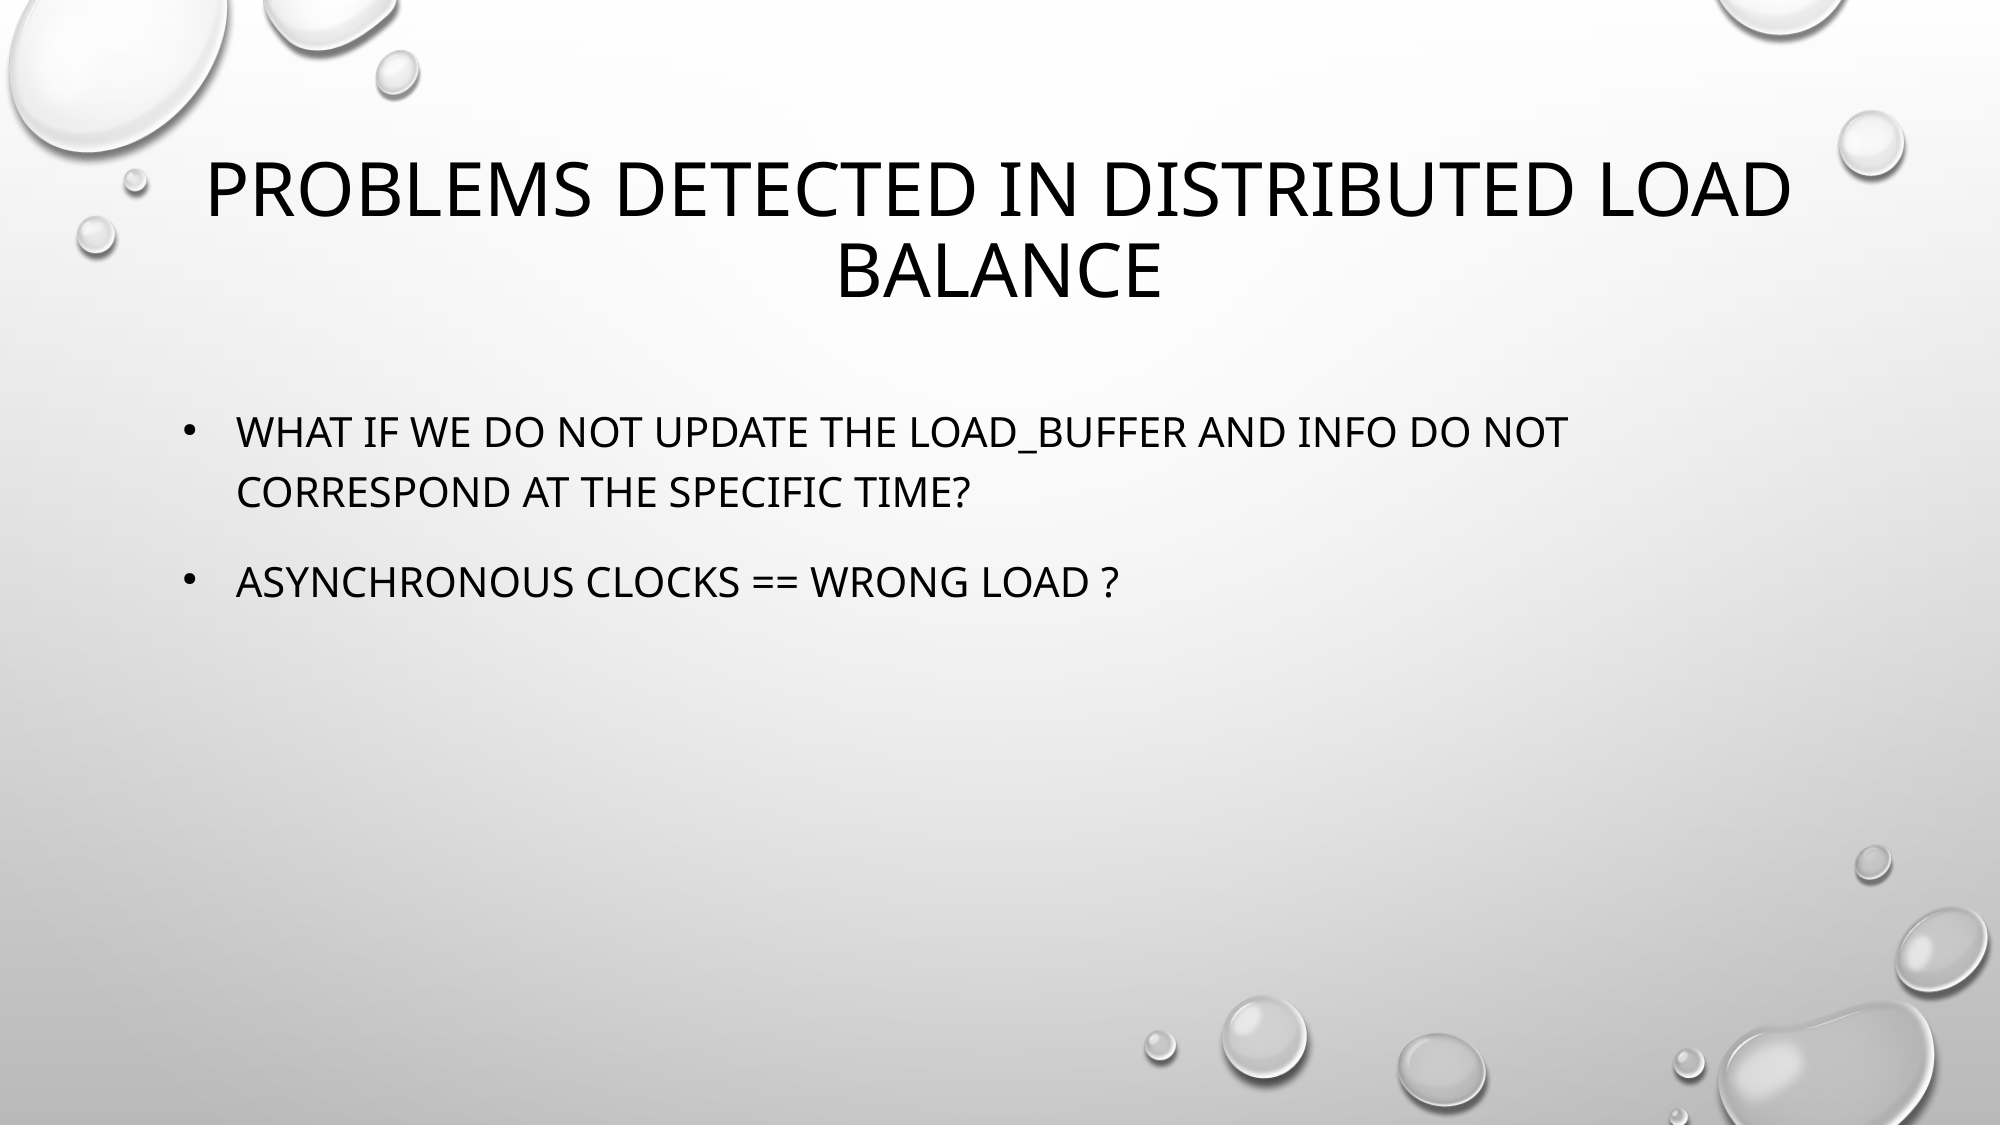

# ProBLEMS DETECTED IN DISTRIBUTED LOAD BALANCE
What if we do not update the load_buffer and info do not correspond at the specific time?
Asynchronous clocks == wrong load ?